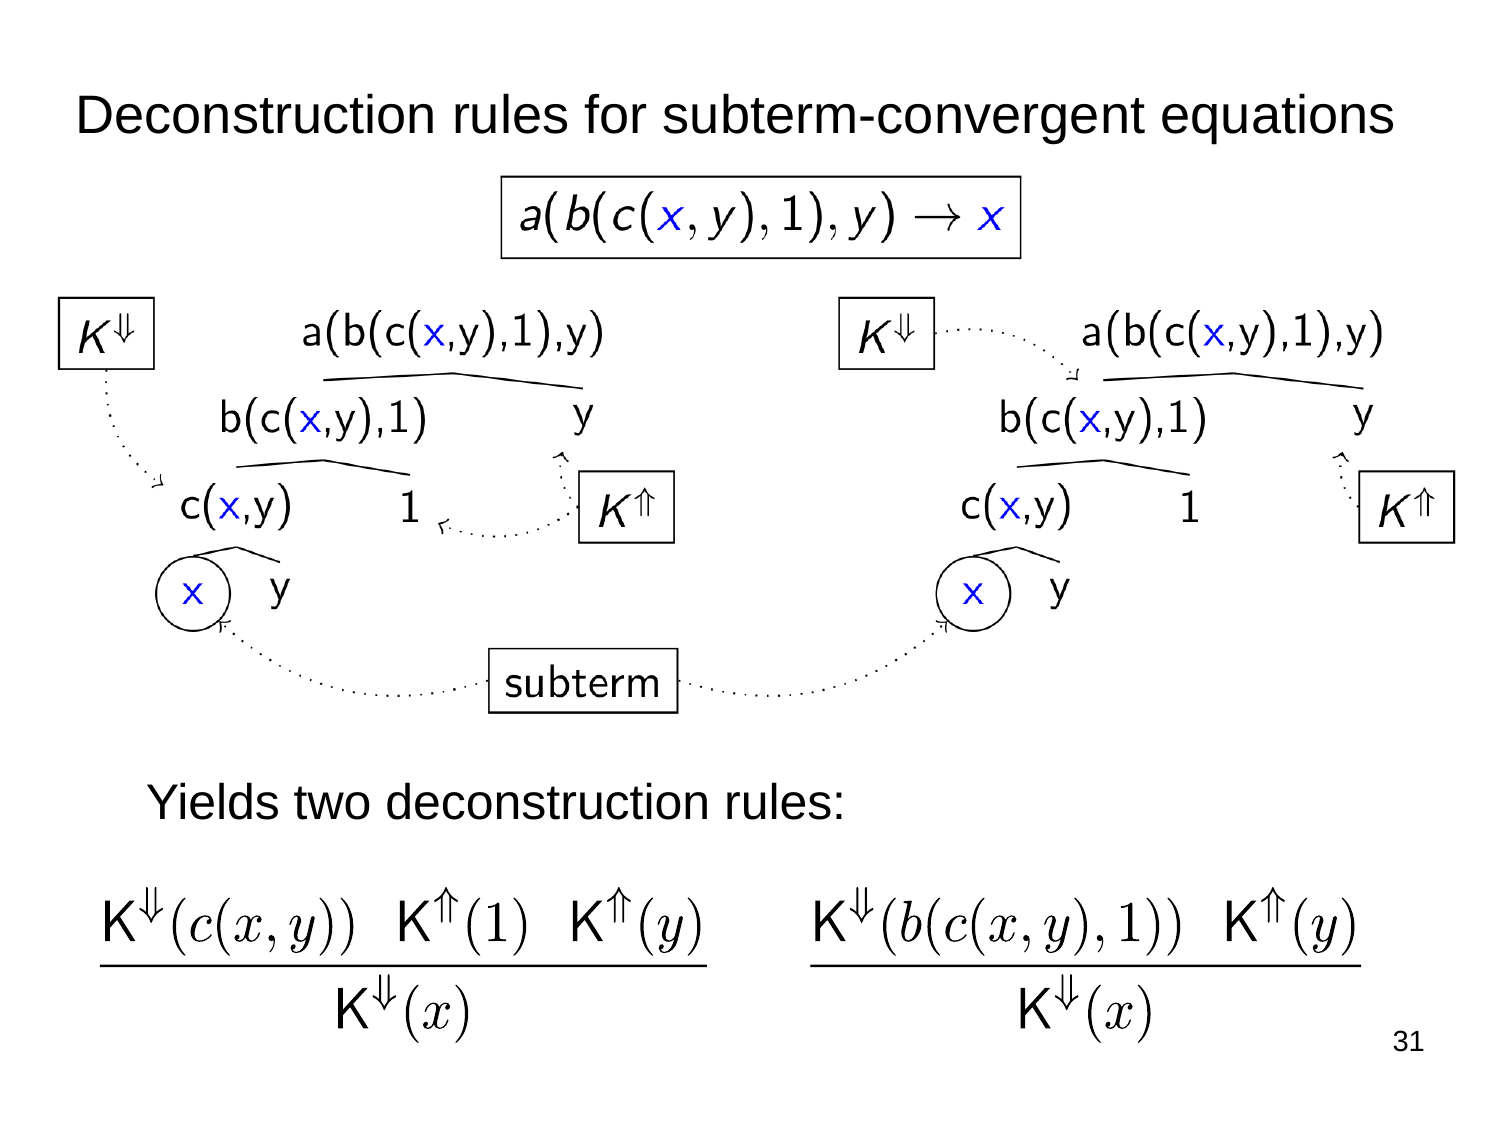

# Deconstruction rules for subterm-convergent equations
Yields two deconstruction rules:
31